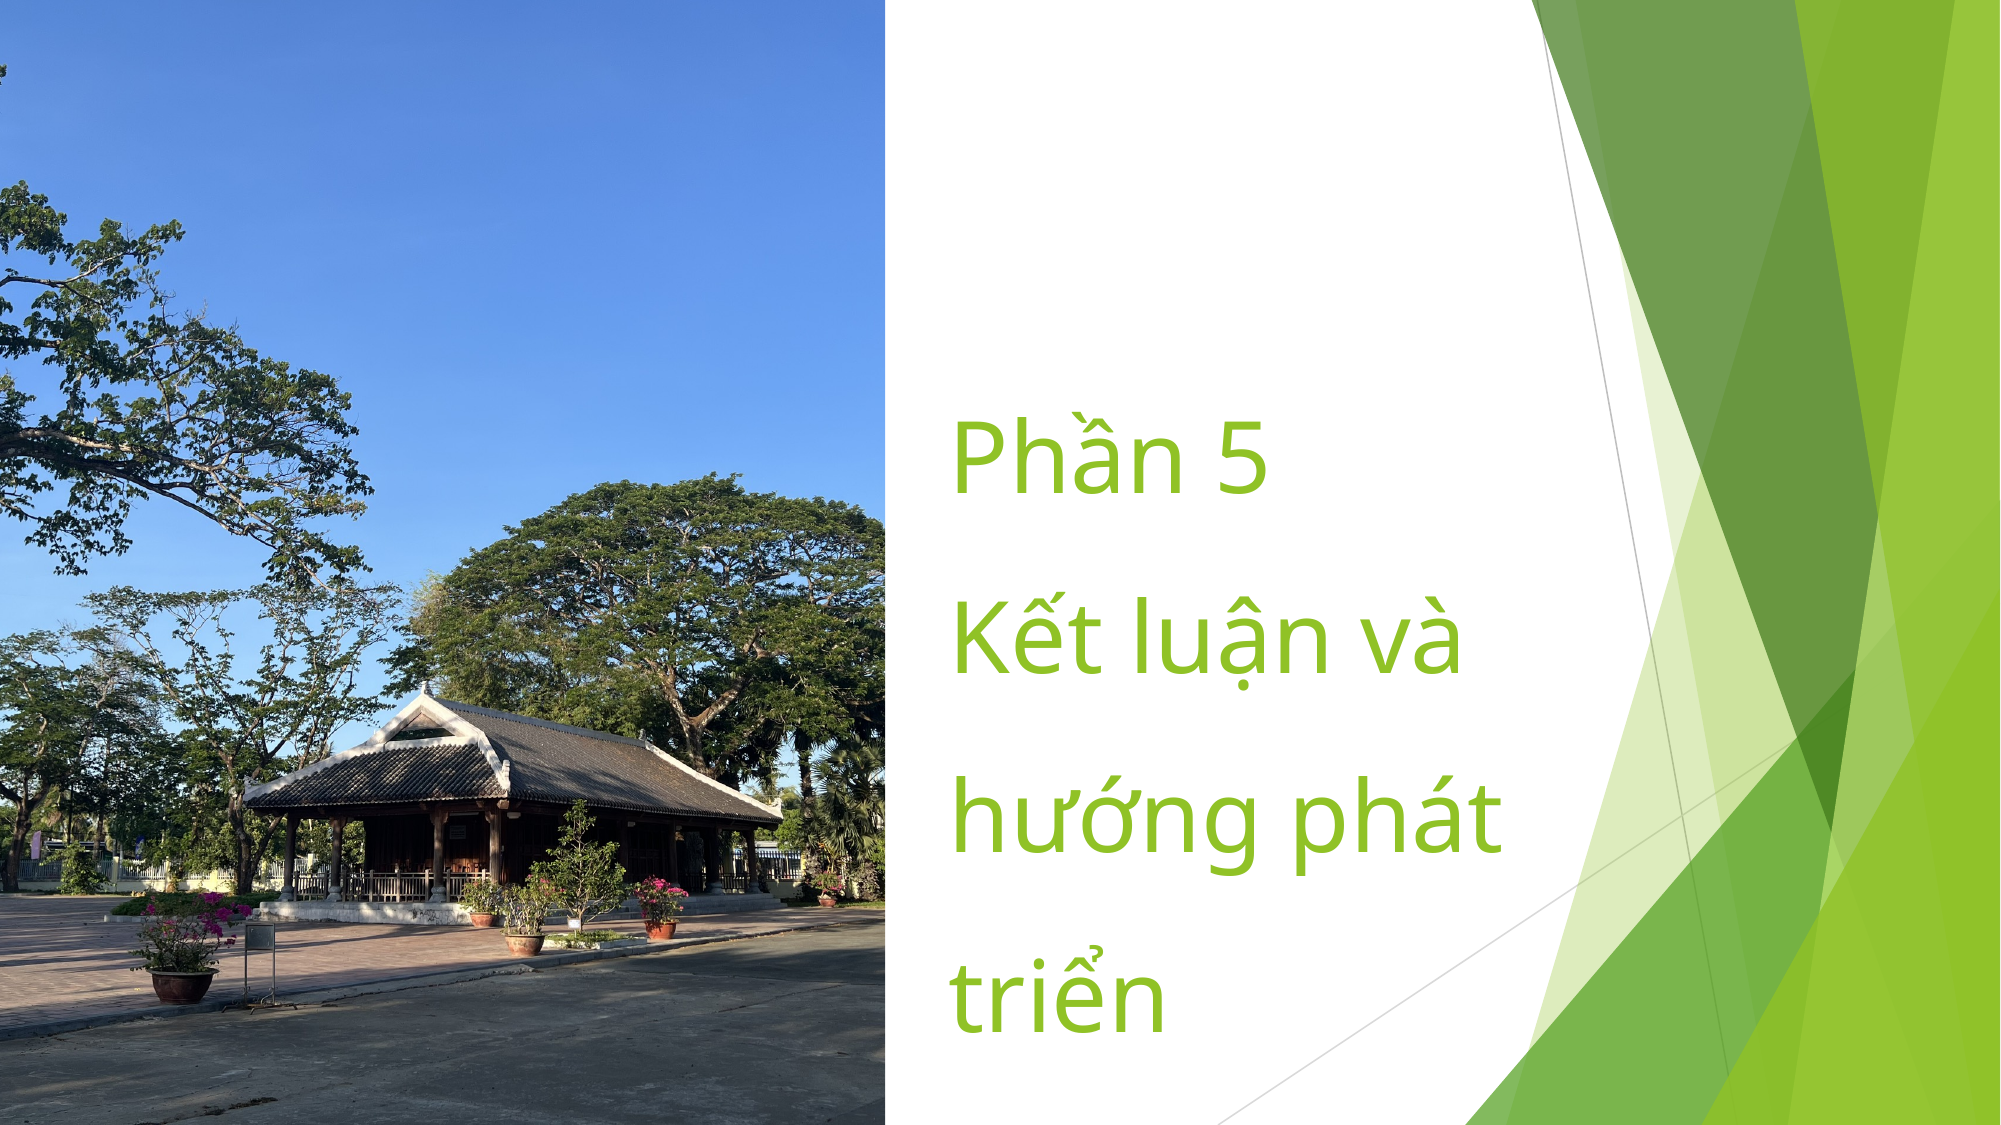

# Phần 5 Kết luận và hướng phát triển